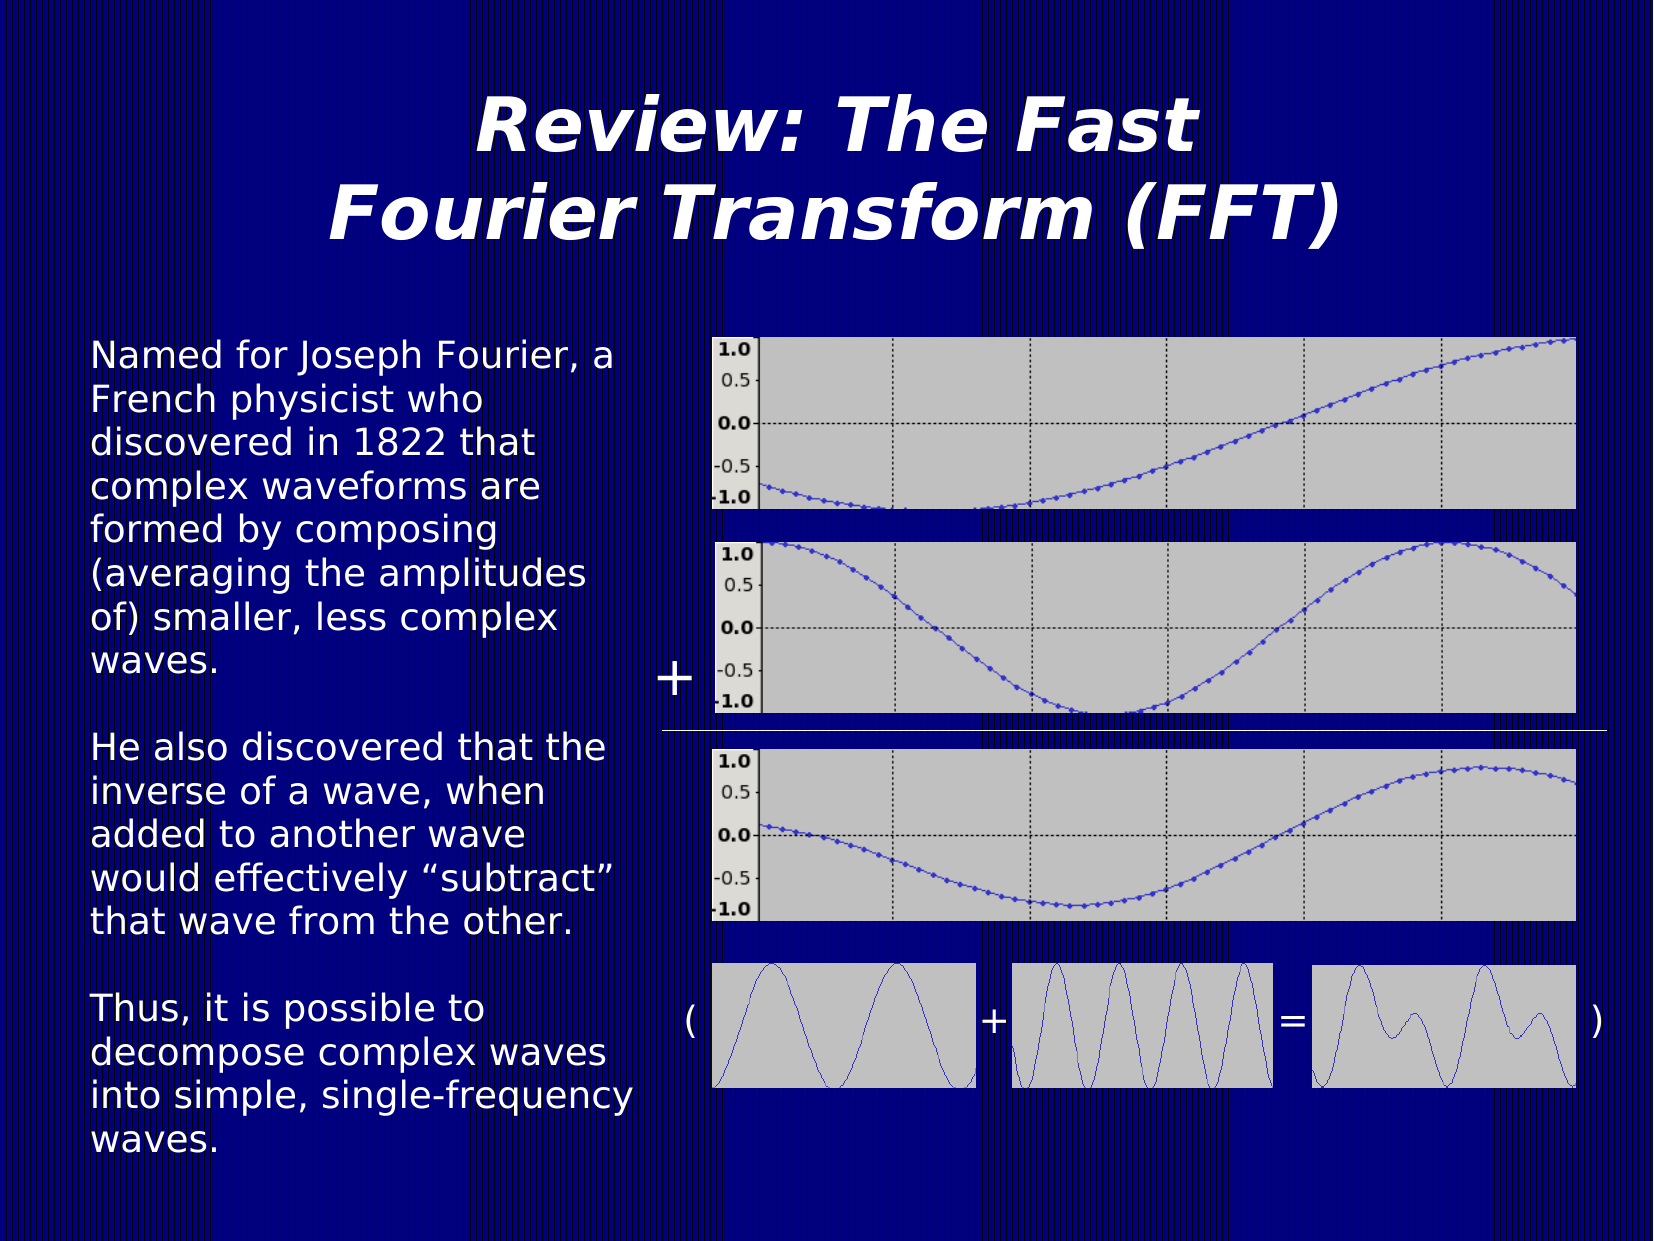

Review: The Fast
Fourier Transform (FFT)
Named for Joseph Fourier, a French physicist who discovered in 1822 that complex waveforms are formed by composing (averaging the amplitudes of) smaller, less complex waves.
He also discovered that the inverse of a wave, when added to another wave would effectively “subtract” that wave from the other.
Thus, it is possible to decompose complex waves into simple, single-frequency waves.
+
+
=
(
)